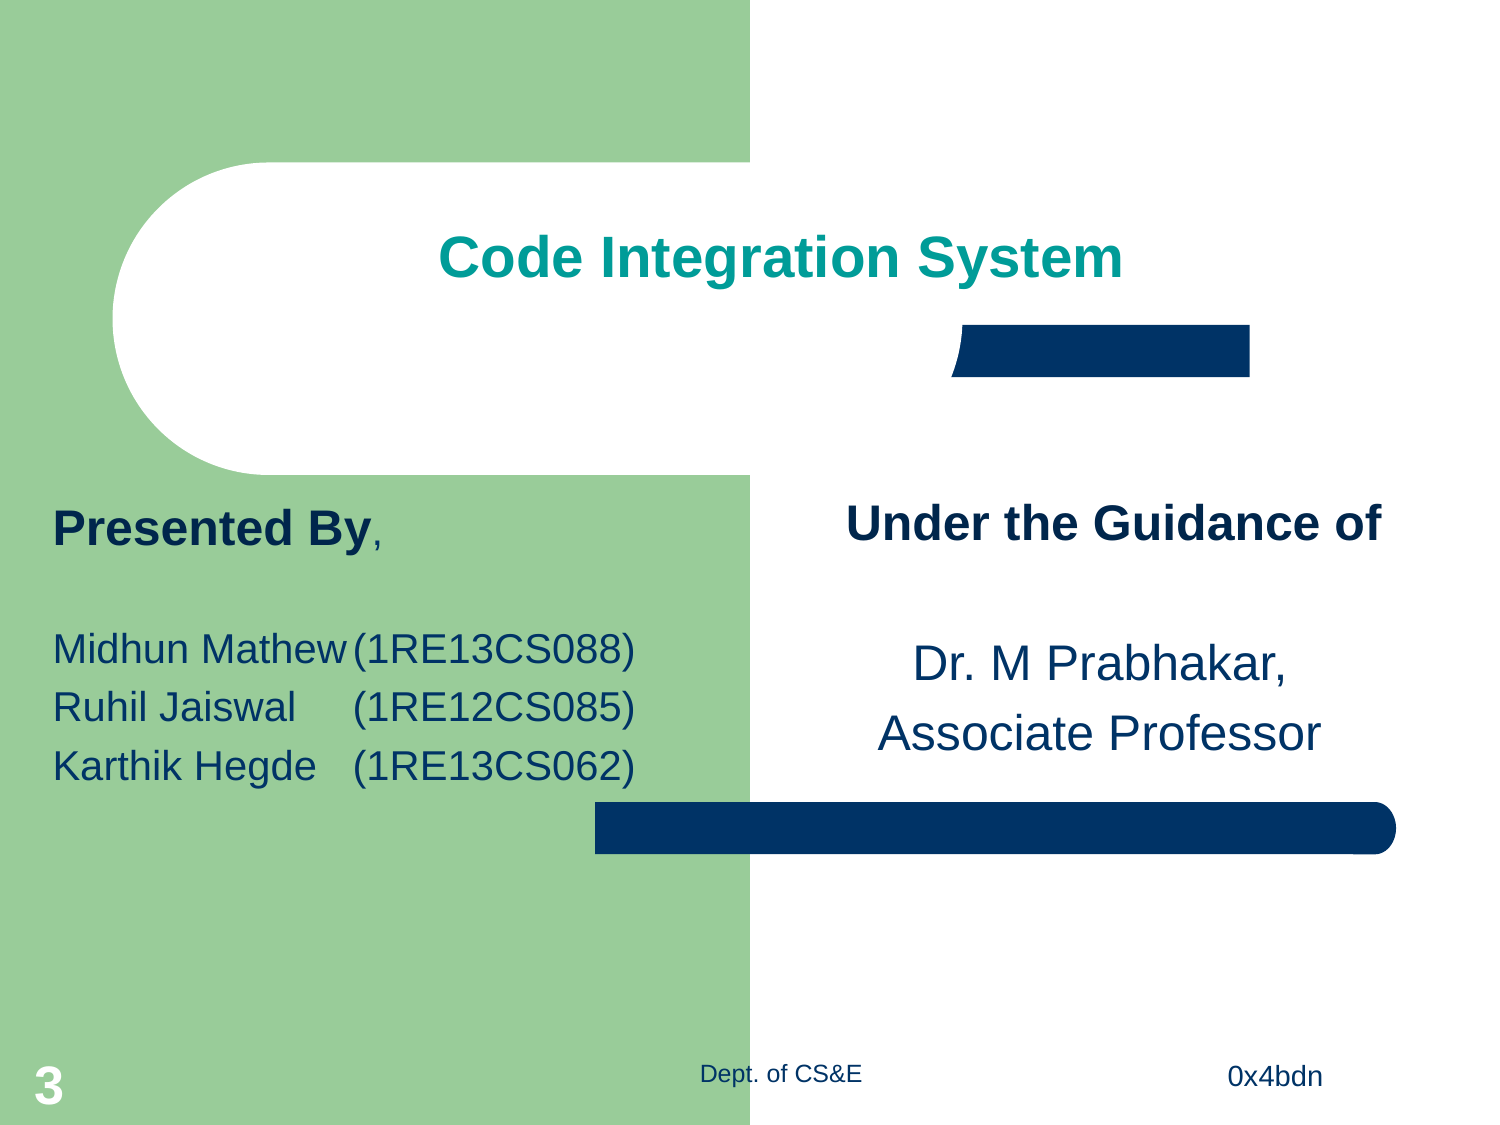

# Code Integration System
Presented By,
Midhun Mathew	(1RE13CS088)
Ruhil Jaiswal	(1RE12CS085)
Karthik Hegde	(1RE13CS062)
 Under the Guidance of
Dr. M Prabhakar,
Associate Professor
Dept. of CS&E
	0x4bdn